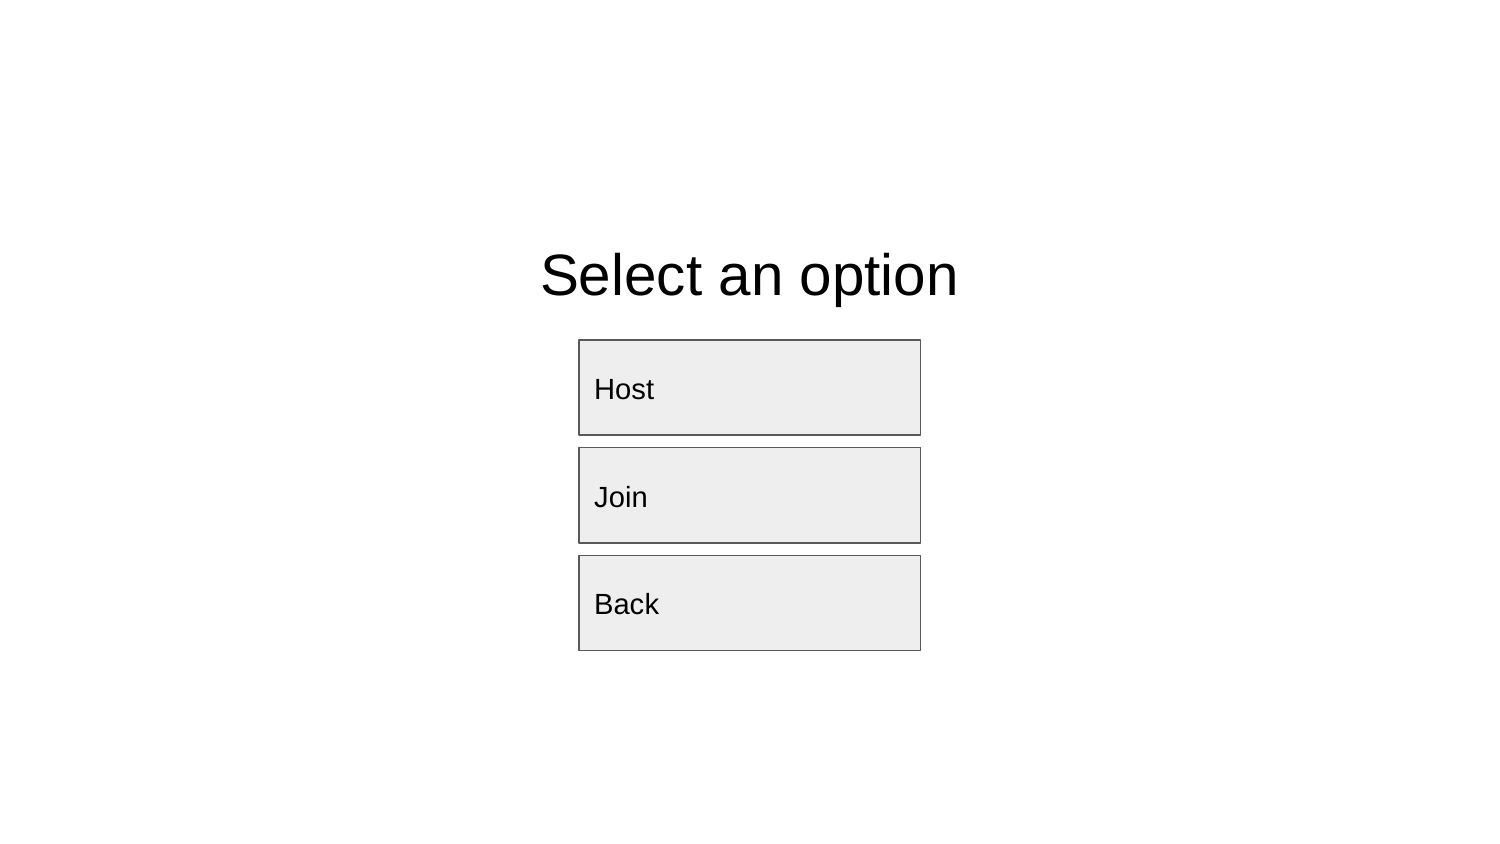

# Select an option
Host
Join
Back